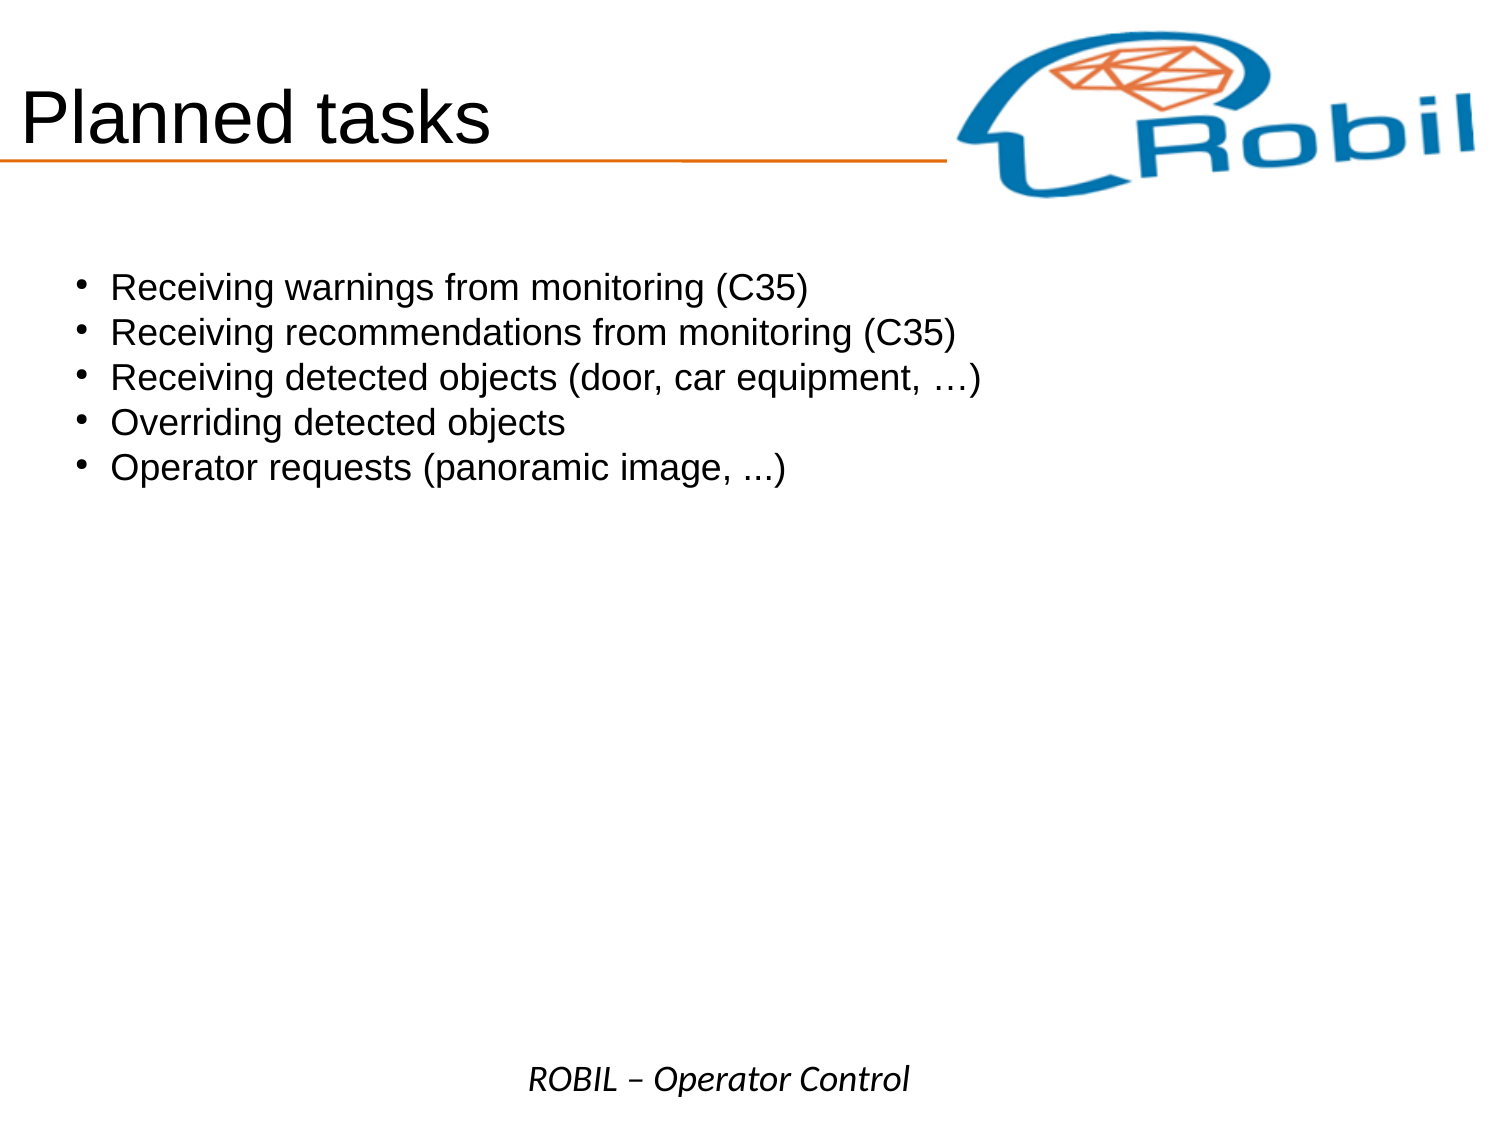

Planned tasks
Receiving warnings from monitoring (C35)
Receiving recommendations from monitoring (C35)
Receiving detected objects (door, car equipment, …)
Overriding detected objects
Operator requests (panoramic image, ...)
ROBIL – Operator Control